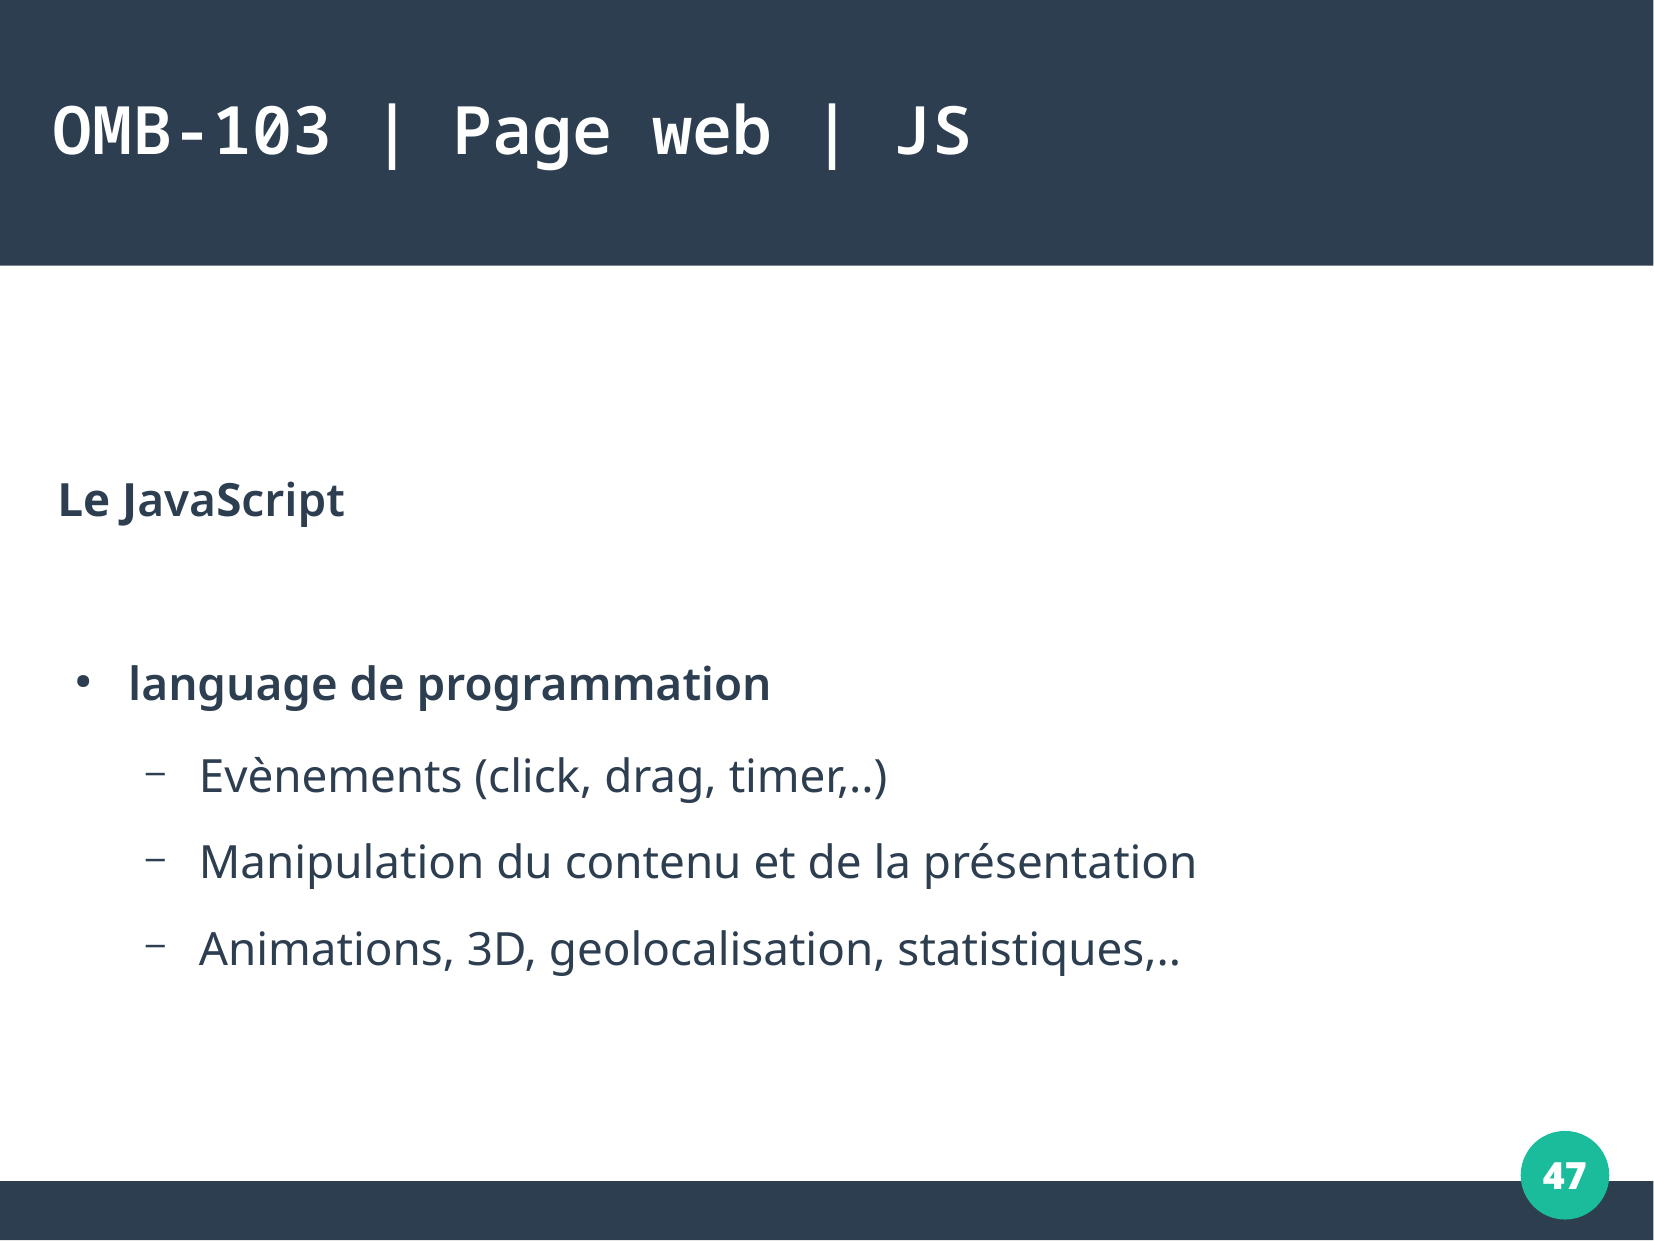

OMB-103 | Page web | JS
# Le JavaScript
language de programmation
Evènements (click, drag, timer,..)
Manipulation du contenu et de la présentation
Animations, 3D, geolocalisation, statistiques,..
47